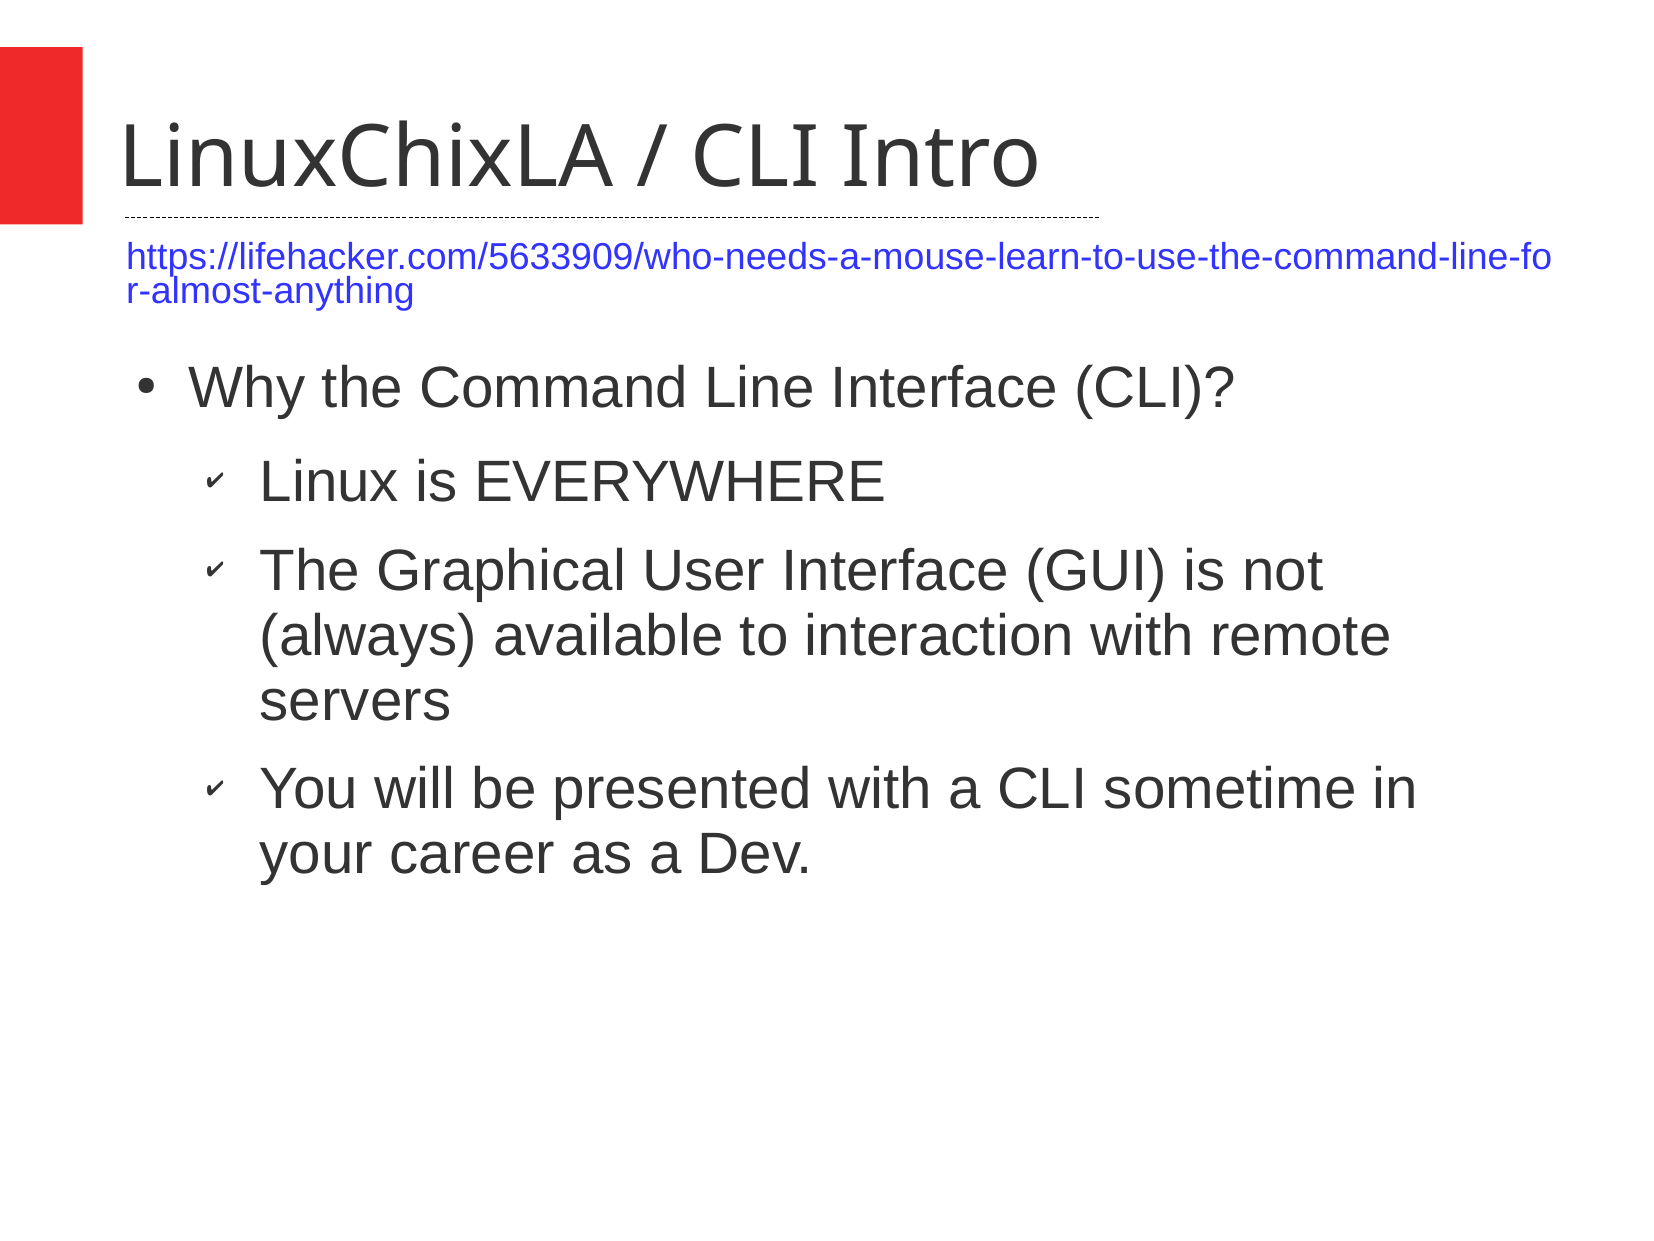

# LinuxChixLA / CLI Intro
https://lifehacker.com/5633909/who-needs-a-mouse-learn-to-use-the-command-line-for-almost-anything
Why the Command Line Interface (CLI)?
Linux is EVERYWHERE
The Graphical User Interface (GUI) is not (always) available to interaction with remote servers
You will be presented with a CLI sometime in your career as a Dev.